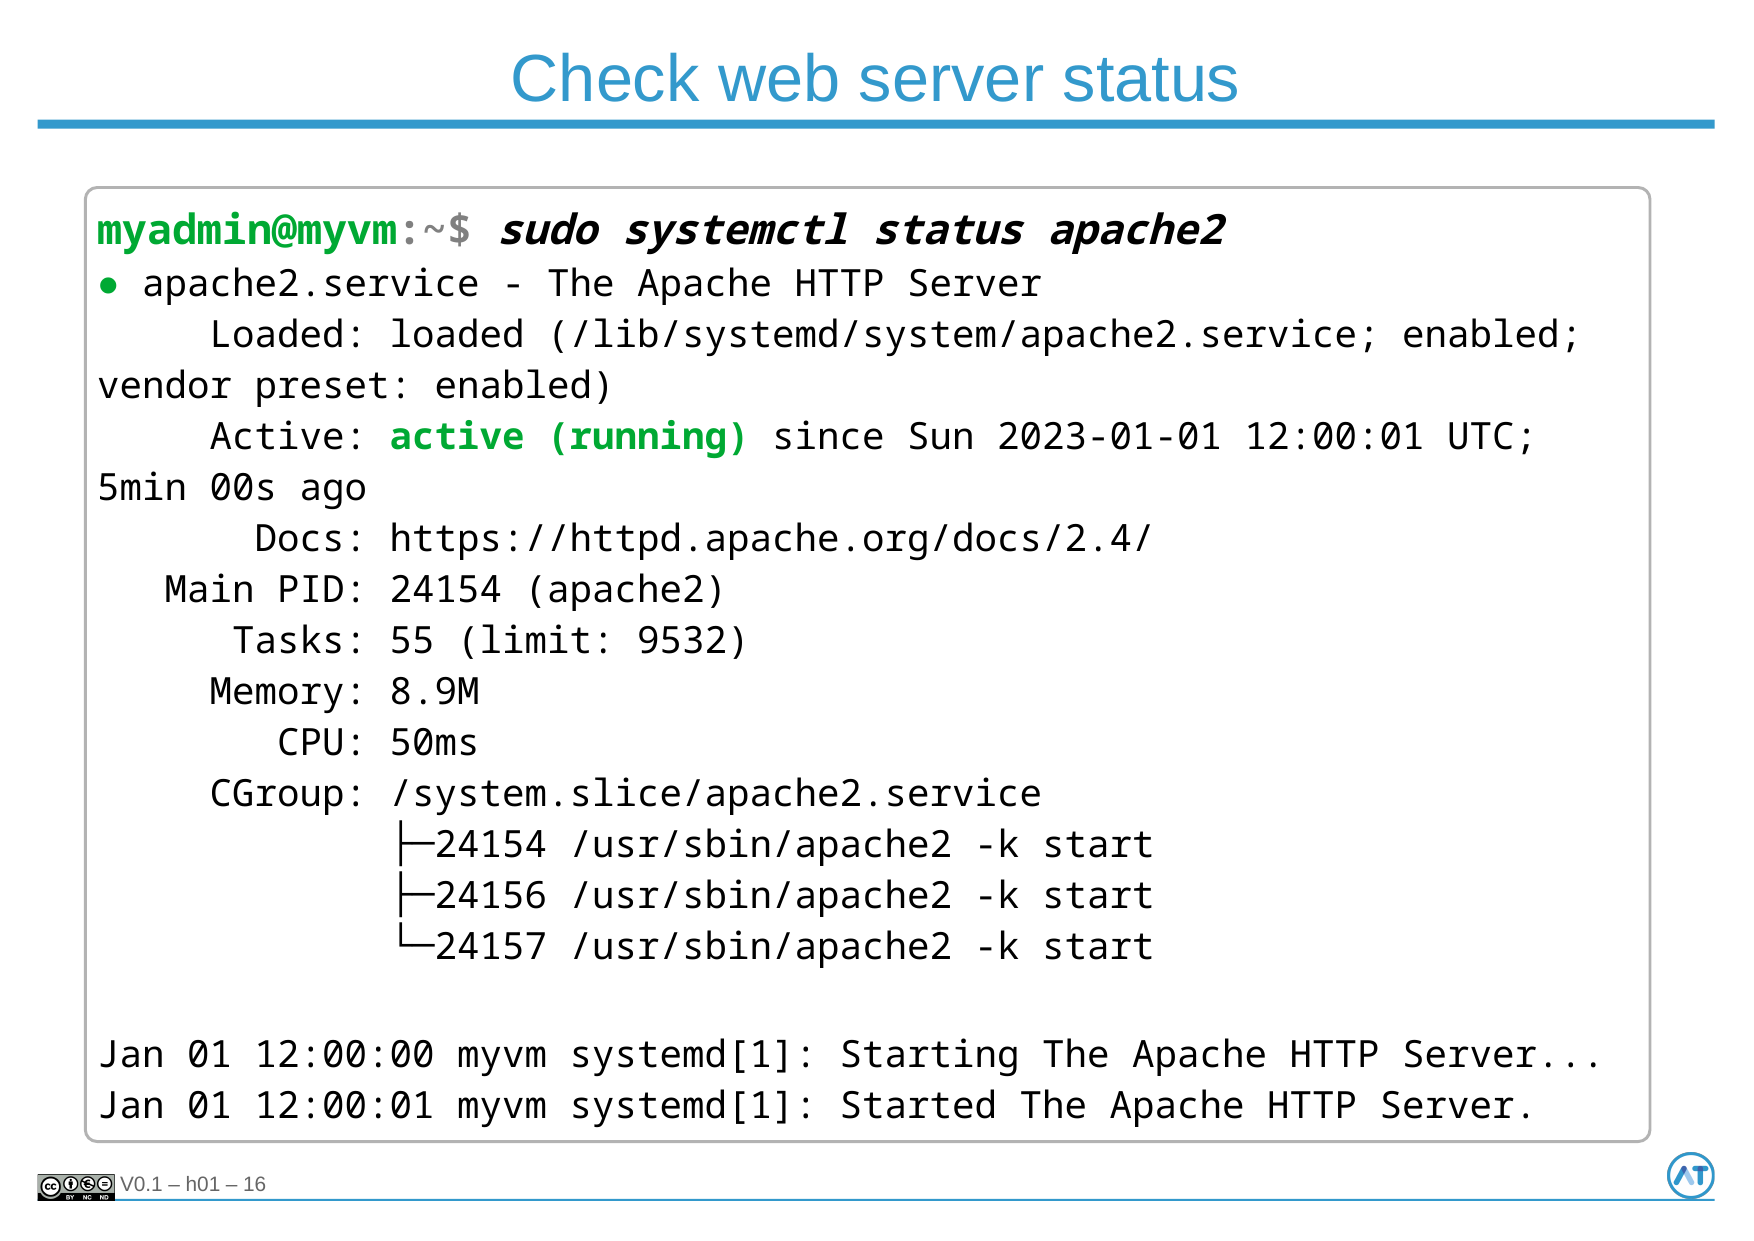

# Check web server status
myadmin@myvm:~$ sudo systemctl status apache2
● apache2.service - The Apache HTTP Server
 Loaded: loaded (/lib/systemd/system/apache2.service; enabled; vendor preset: enabled)
 Active: active (running) since Sun 2023-01-01 12:00:01 UTC; 5min 00s ago
 Docs: https://httpd.apache.org/docs/2.4/
 Main PID: 24154 (apache2)
 Tasks: 55 (limit: 9532)
 Memory: 8.9M
 CPU: 50ms
 CGroup: /system.slice/apache2.service
 ├─24154 /usr/sbin/apache2 -k start
 ├─24156 /usr/sbin/apache2 -k start
 └─24157 /usr/sbin/apache2 -k start
Jan 01 12:00:00 myvm systemd[1]: Starting The Apache HTTP Server...
Jan 01 12:00:01 myvm systemd[1]: Started The Apache HTTP Server.